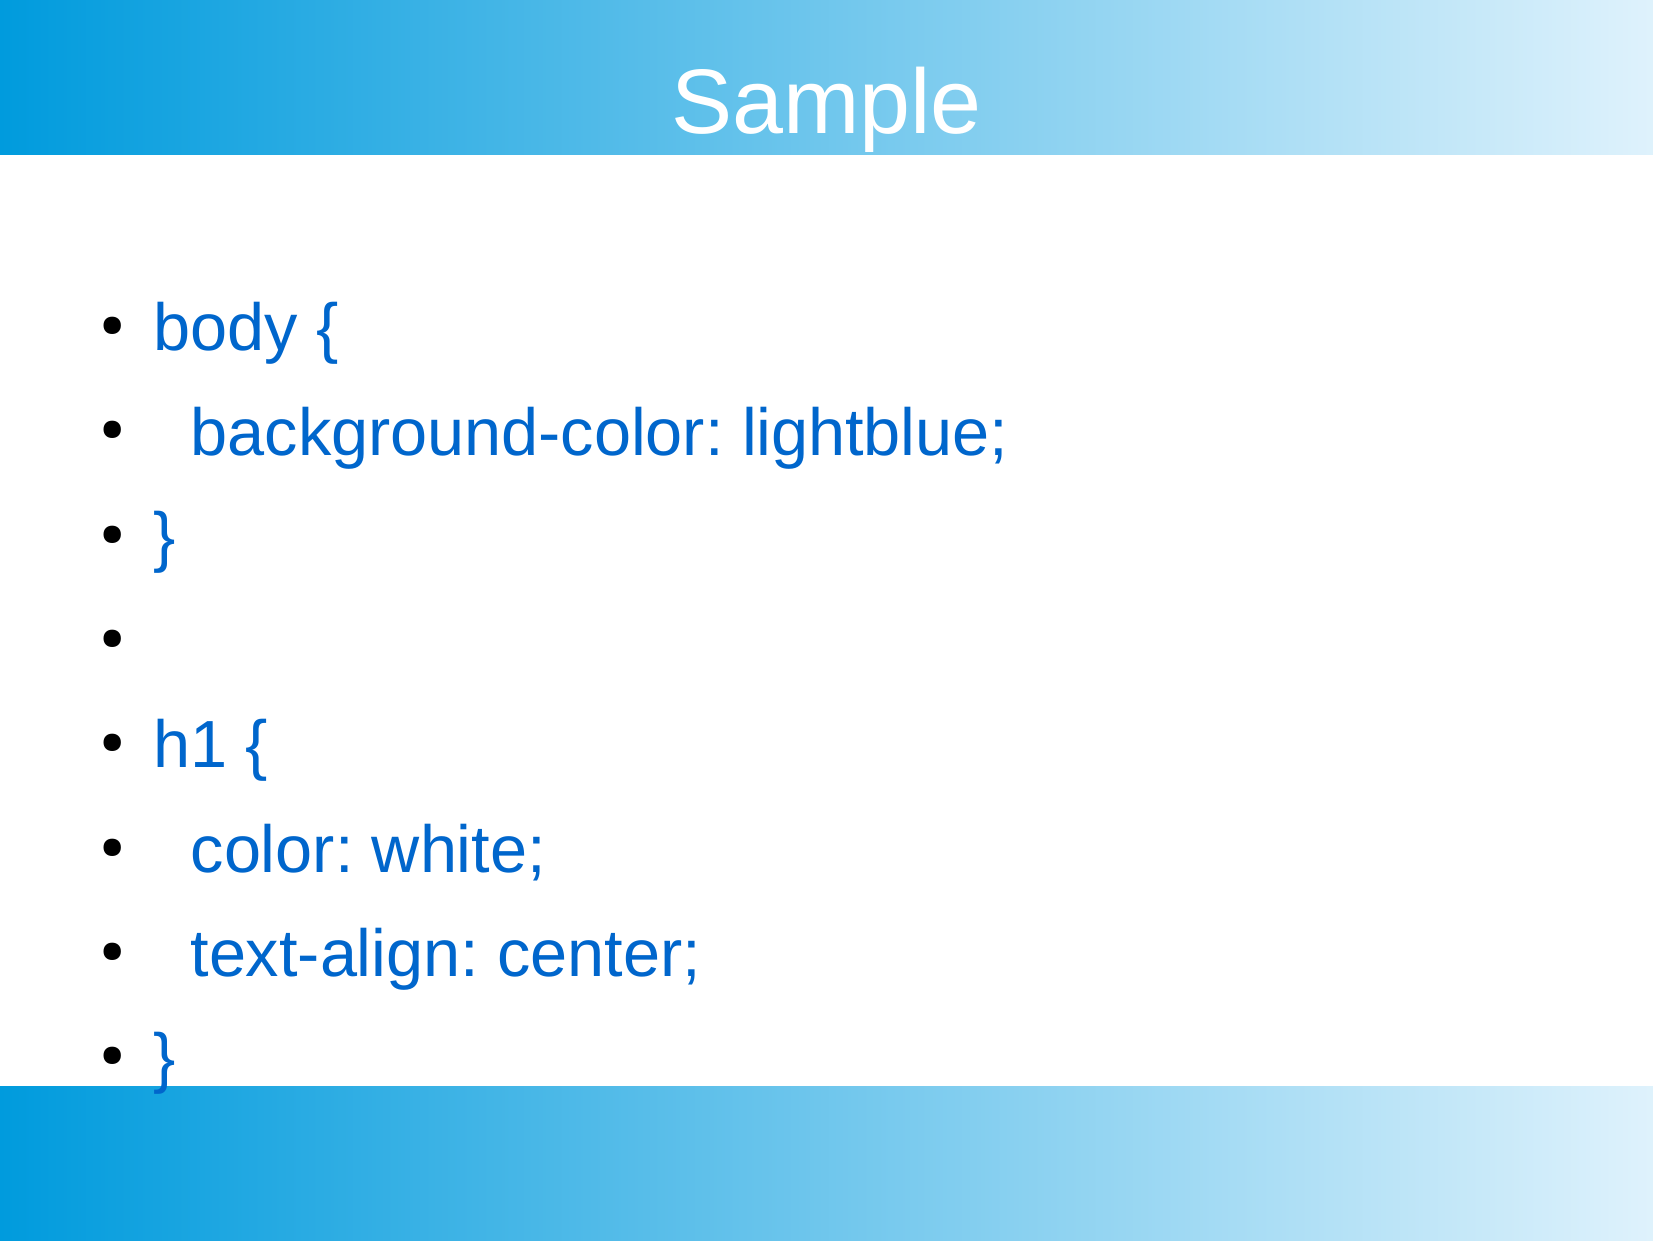

# Sample
body {
 background-color: lightblue;
}
h1 {
 color: white;
 text-align: center;
}